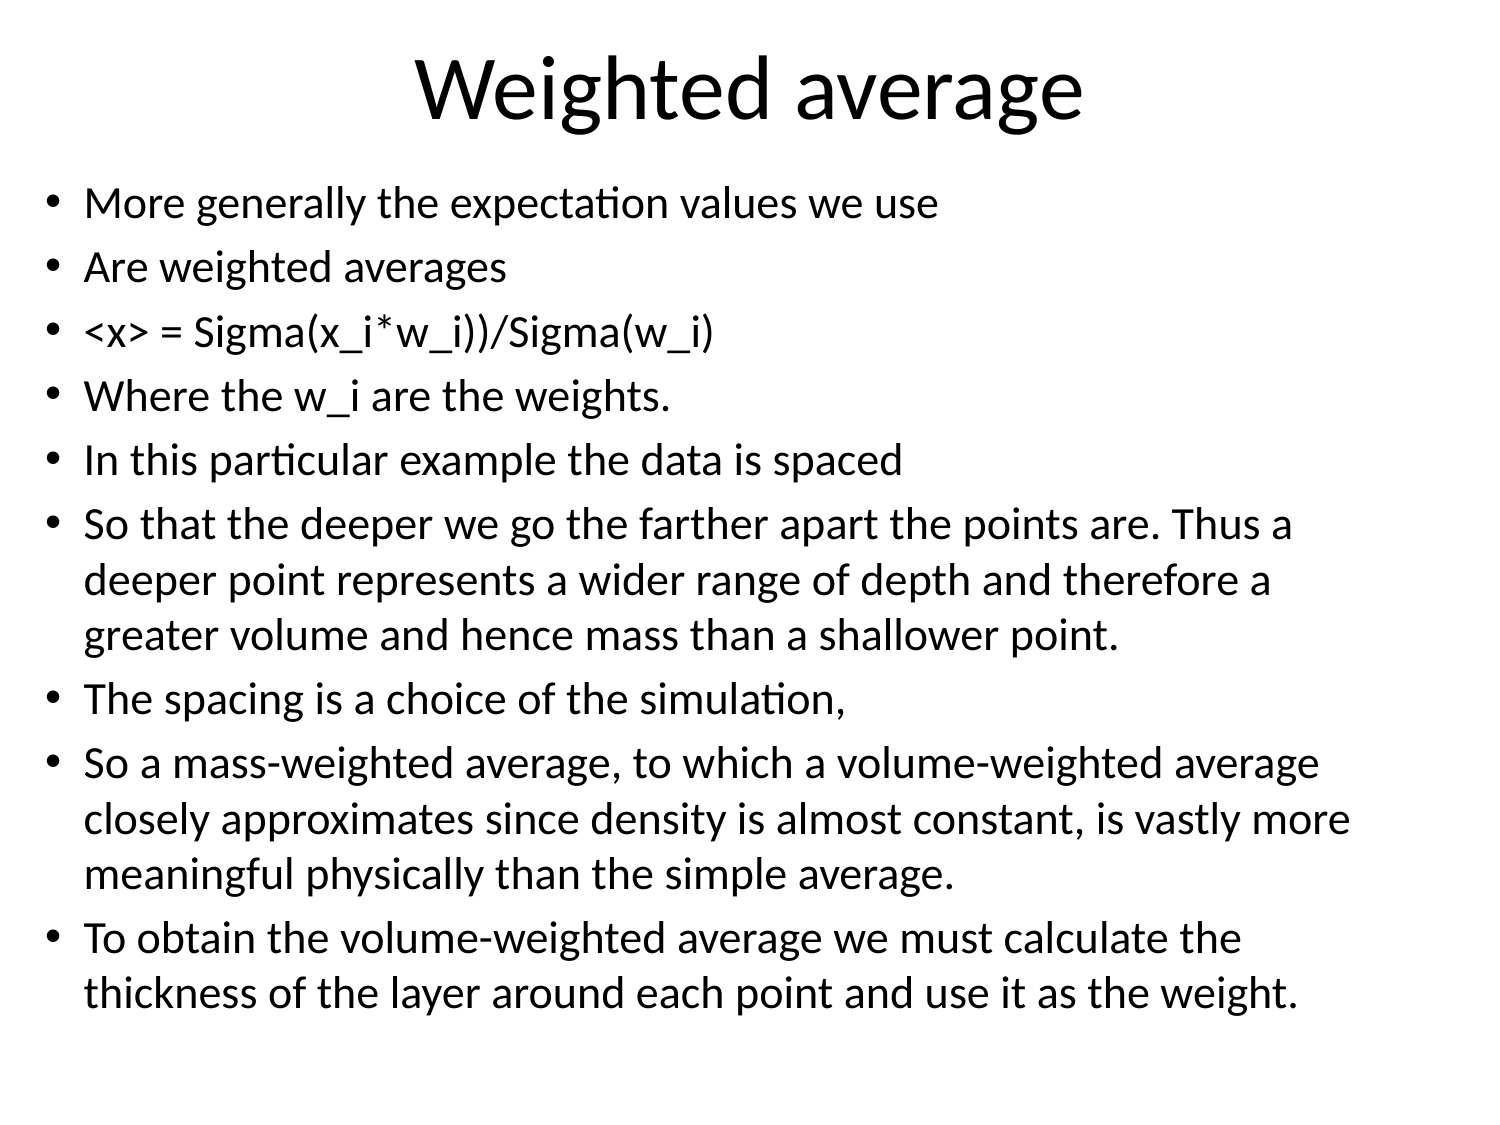

# Weighted average
More generally the expectation values we use
Are weighted averages
<x> = Sigma(x_i*w_i))/Sigma(w_i)
Where the w_i are the weights.
In this particular example the data is spaced
So that the deeper we go the farther apart the points are. Thus a deeper point represents a wider range of depth and therefore a greater volume and hence mass than a shallower point.
The spacing is a choice of the simulation,
So a mass-weighted average, to which a volume-weighted average closely approximates since density is almost constant, is vastly more meaningful physically than the simple average.
To obtain the volume-weighted average we must calculate the thickness of the layer around each point and use it as the weight.